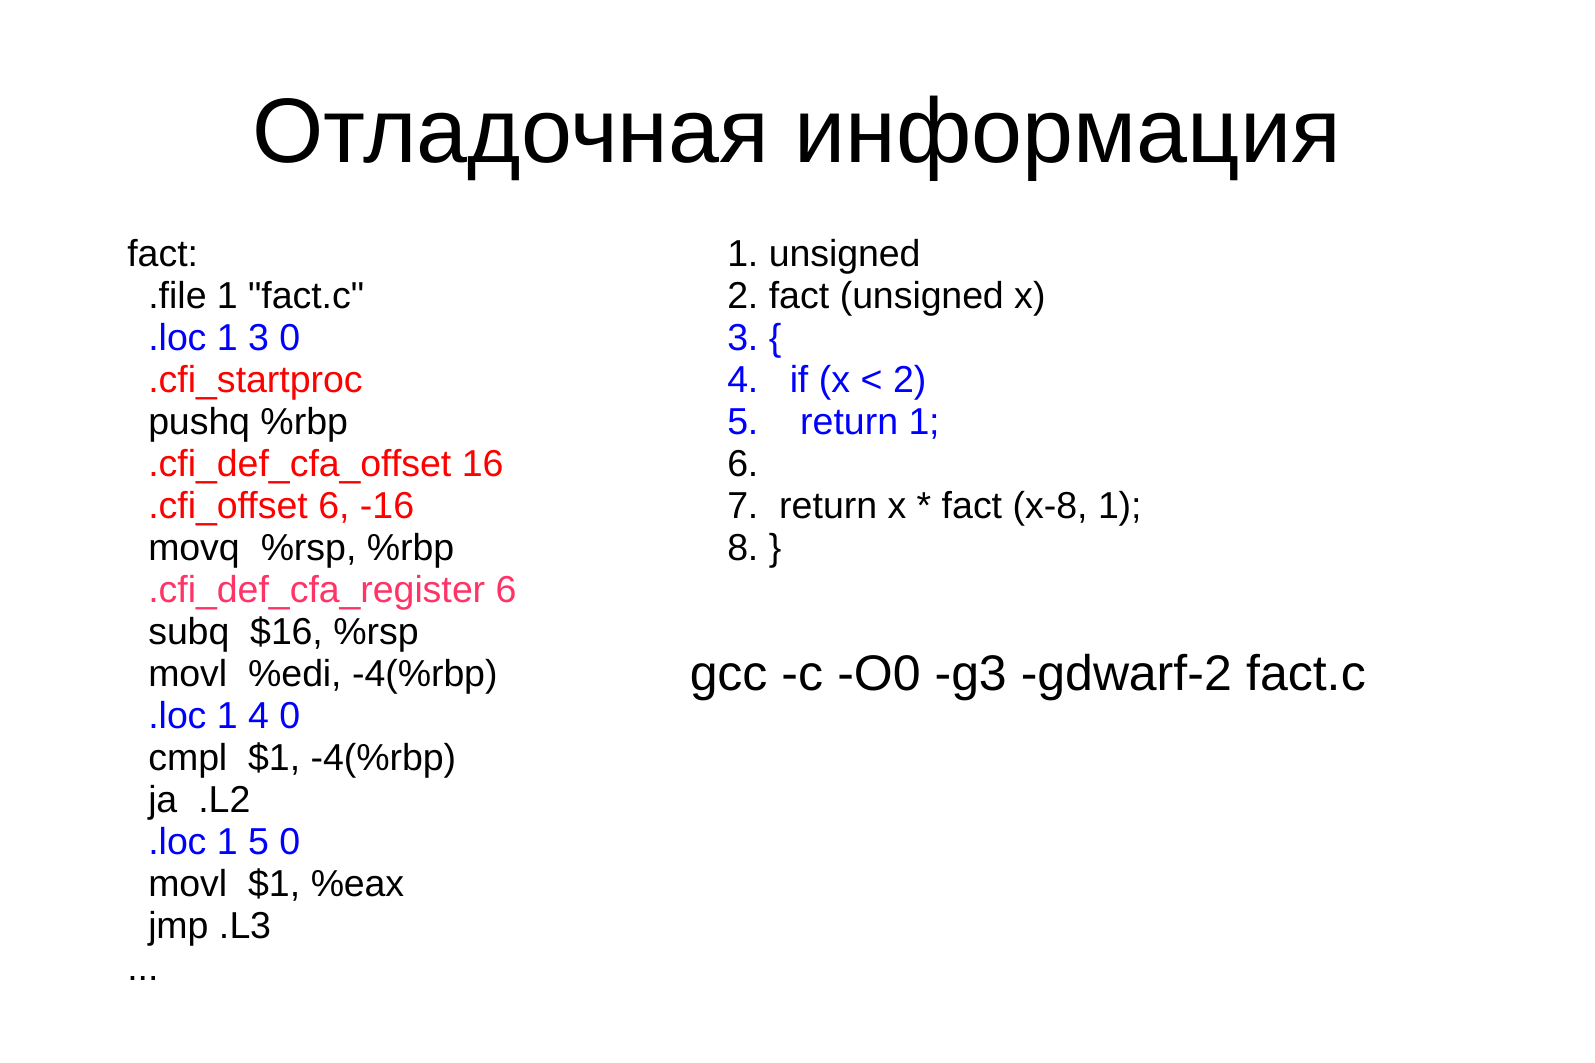

# Отладочная информация
fact:
 .file 1 "fact.c"
 .loc 1 3 0
 .cfi_startproc
 pushq %rbp
 .cfi_def_cfa_offset 16
 .cfi_offset 6, -16
 movq %rsp, %rbp
 .cfi_def_cfa_register 6
 subq $16, %rsp
 movl %edi, -4(%rbp)
 .loc 1 4 0
 cmpl $1, -4(%rbp)
 ja .L2
 .loc 1 5 0
 movl $1, %eax
 jmp .L3
...
1. unsigned
2. fact (unsigned x)
3. {
4. if (x < 2)
5. return 1;
6.
7. return x * fact (x-8, 1);
8. }
gcc -c -O0 -g3 -gdwarf-2 fact.c